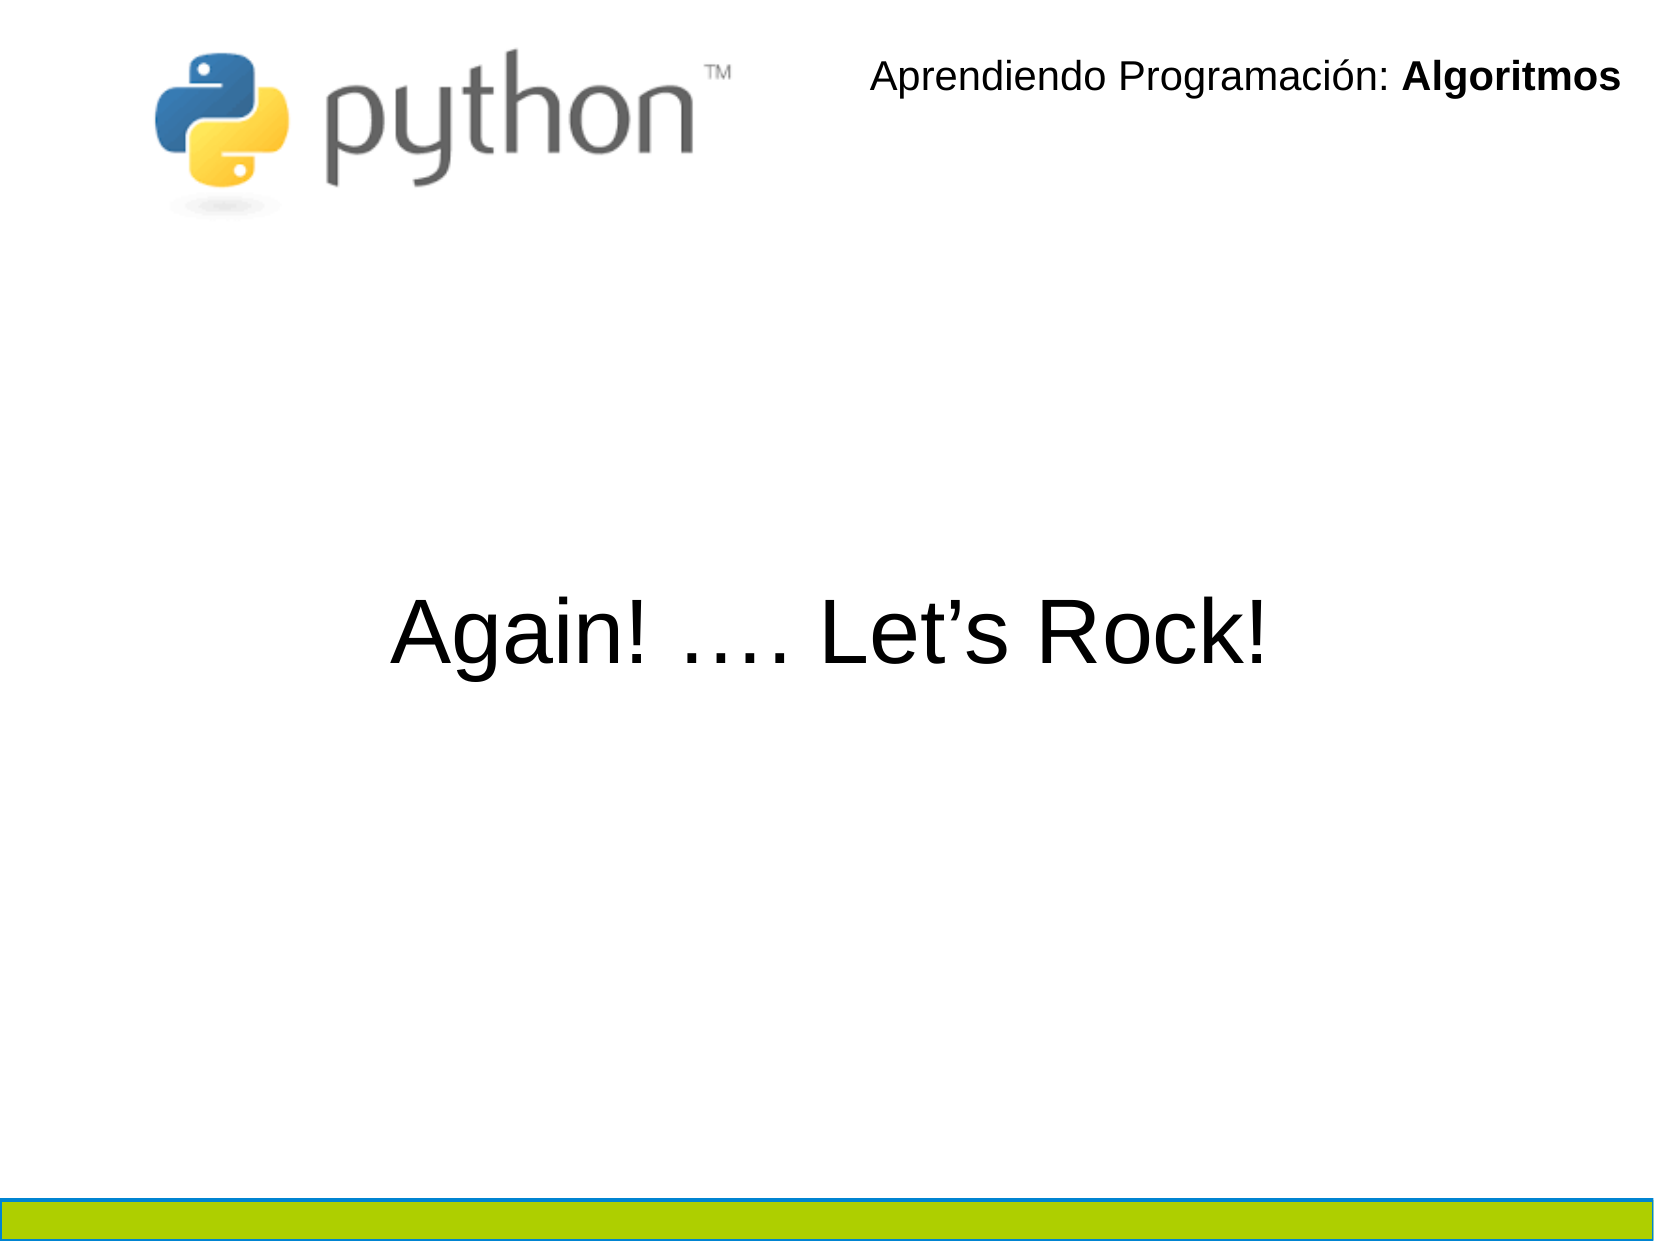

Aprendiendo Programación: Algoritmos
# Again! …. Let’s Rock!